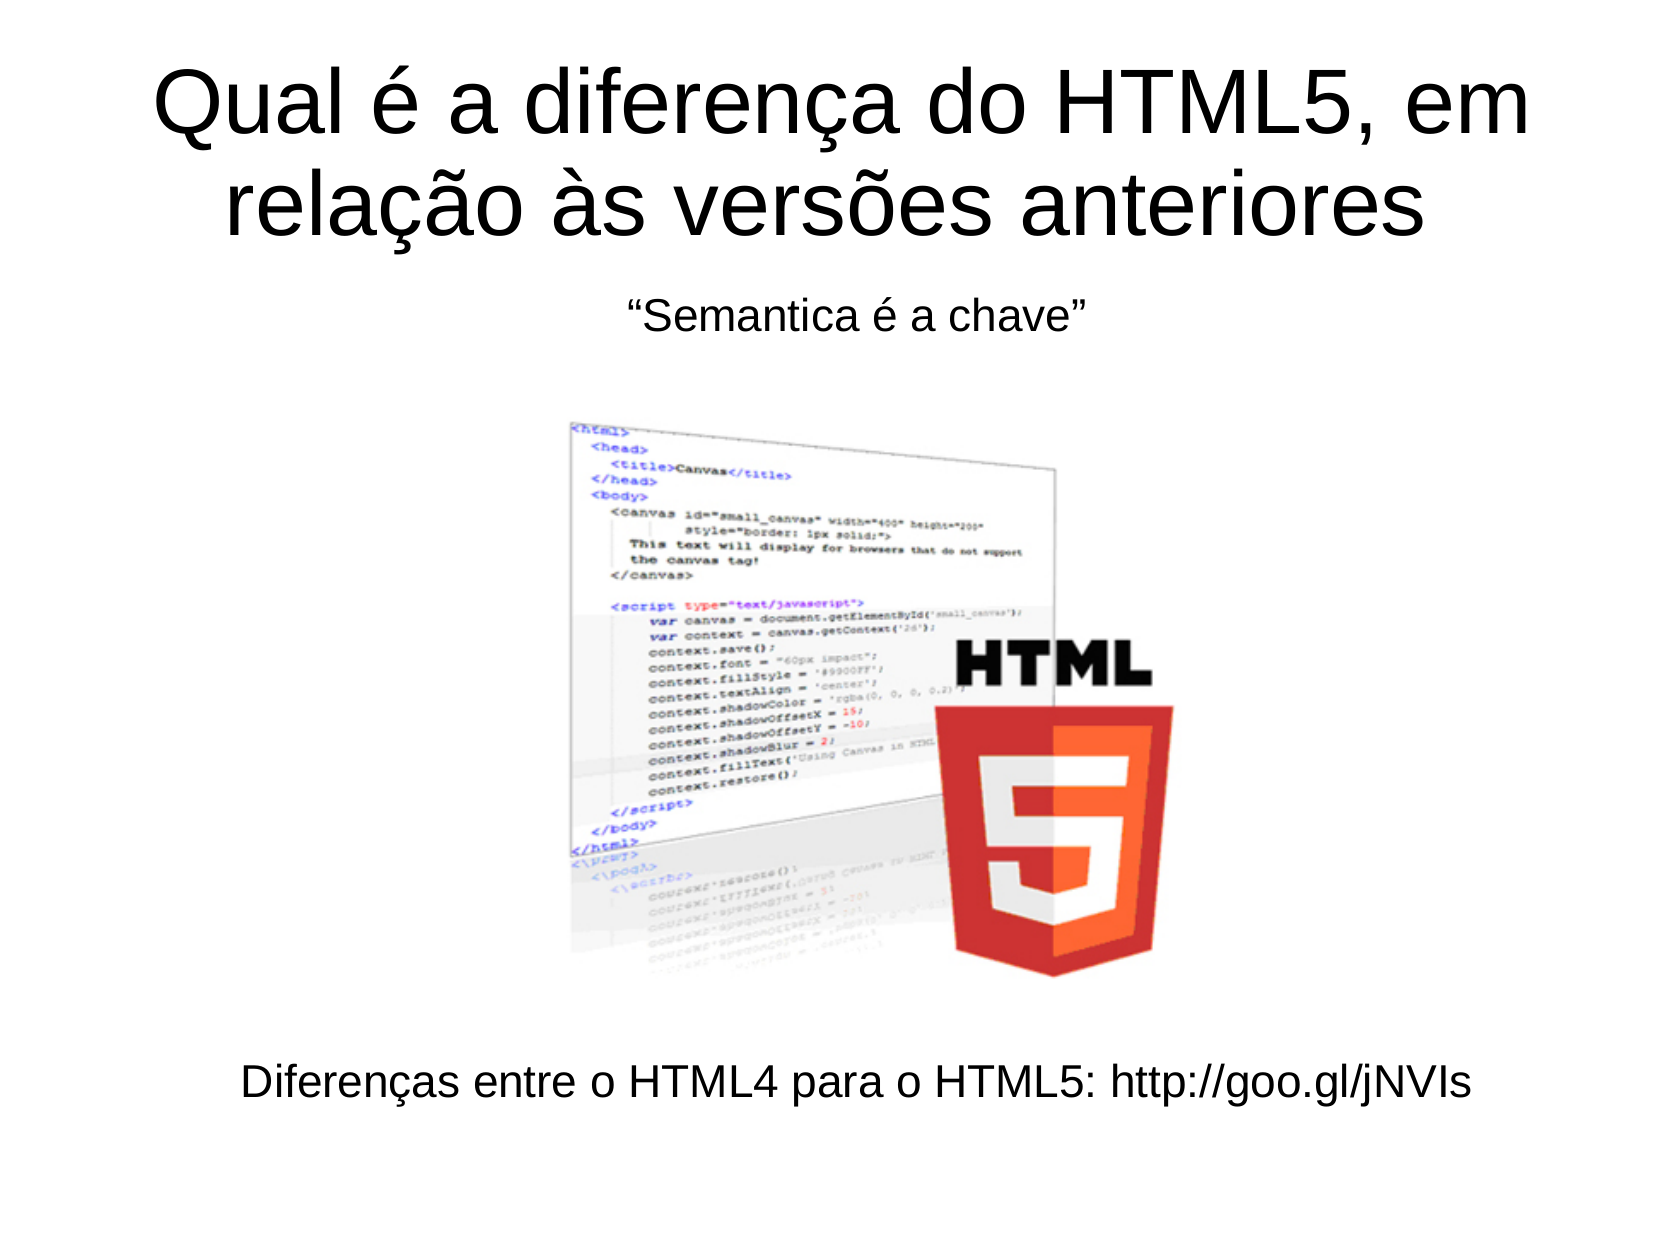

# Qual é a diferença do HTML5, em relação às versões anteriores
“Semantica é a chave”
Diferenças entre o HTML4 para o HTML5: http://goo.gl/jNVIs